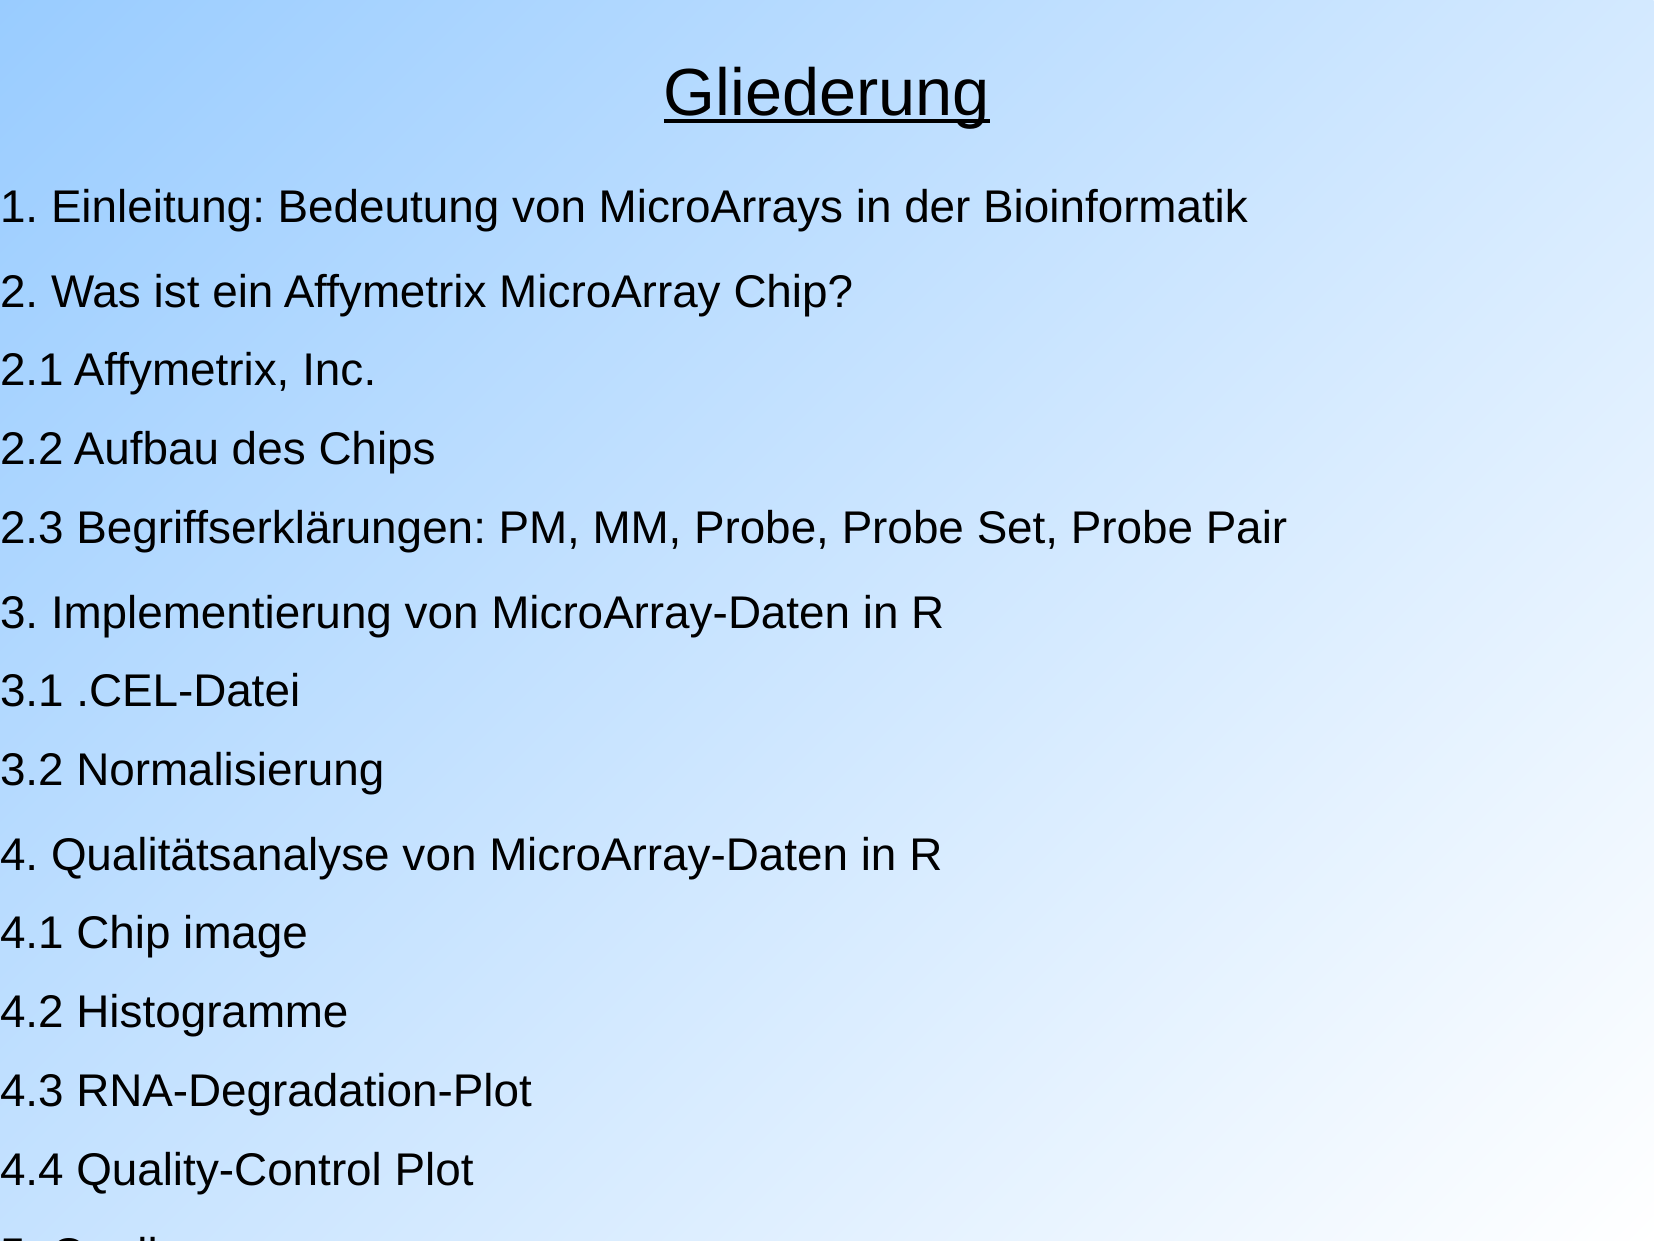

# Gliederung
1. Einleitung: Bedeutung von MicroArrays in der Bioinformatik
2. Was ist ein Affymetrix MicroArray Chip?
2.1 Affymetrix, Inc.
2.2 Aufbau des Chips
2.3 Begriffserklärungen: PM, MM, Probe, Probe Set, Probe Pair
3. Implementierung von MicroArray-Daten in R
3.1 .CEL-Datei
3.2 Normalisierung
4. Qualitätsanalyse von MicroArray-Daten in R
4.1 Chip image
4.2 Histogramme
4.3 RNA-Degradation-Plot
4.4 Quality-Control Plot
5. Quellen